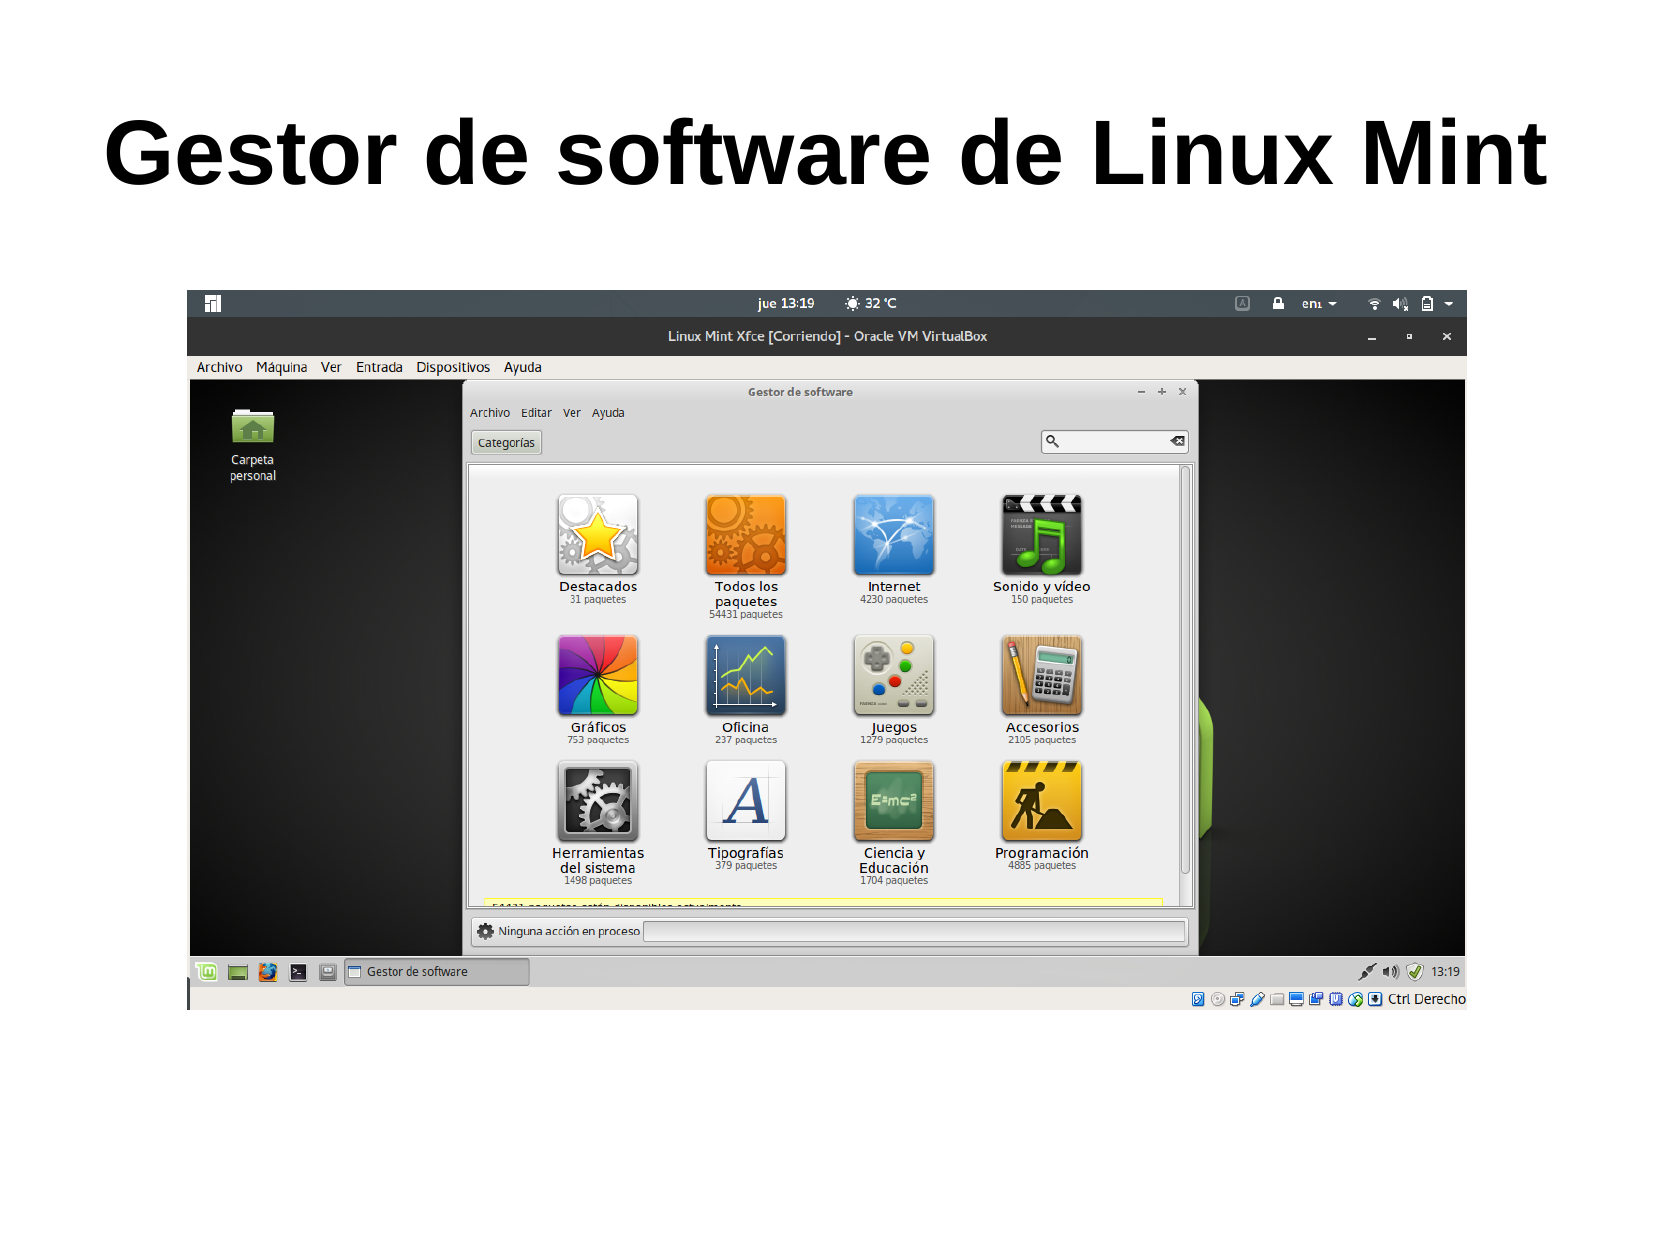

# Gestor de software de Linux Mint